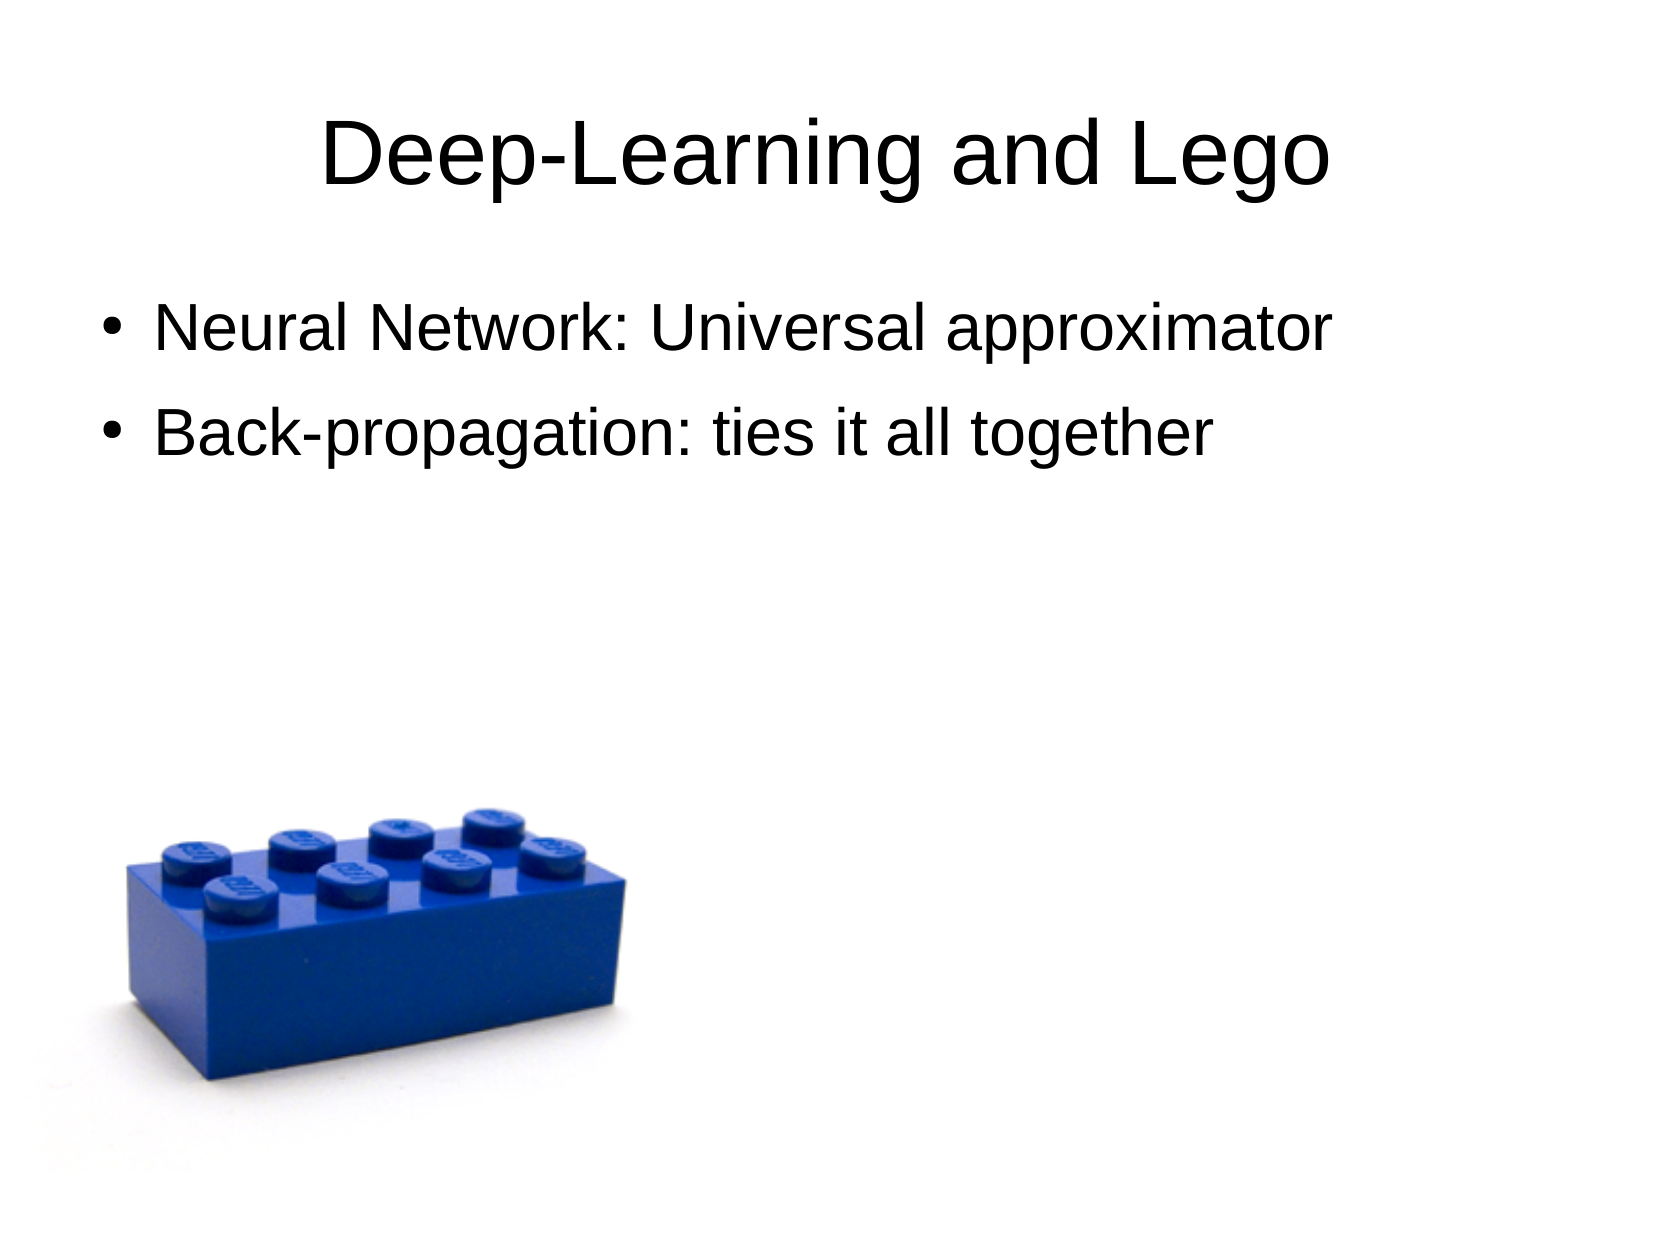

# Deep-Learning and Lego
Neural Network: Universal approximator
Back-propagation: ties it all together